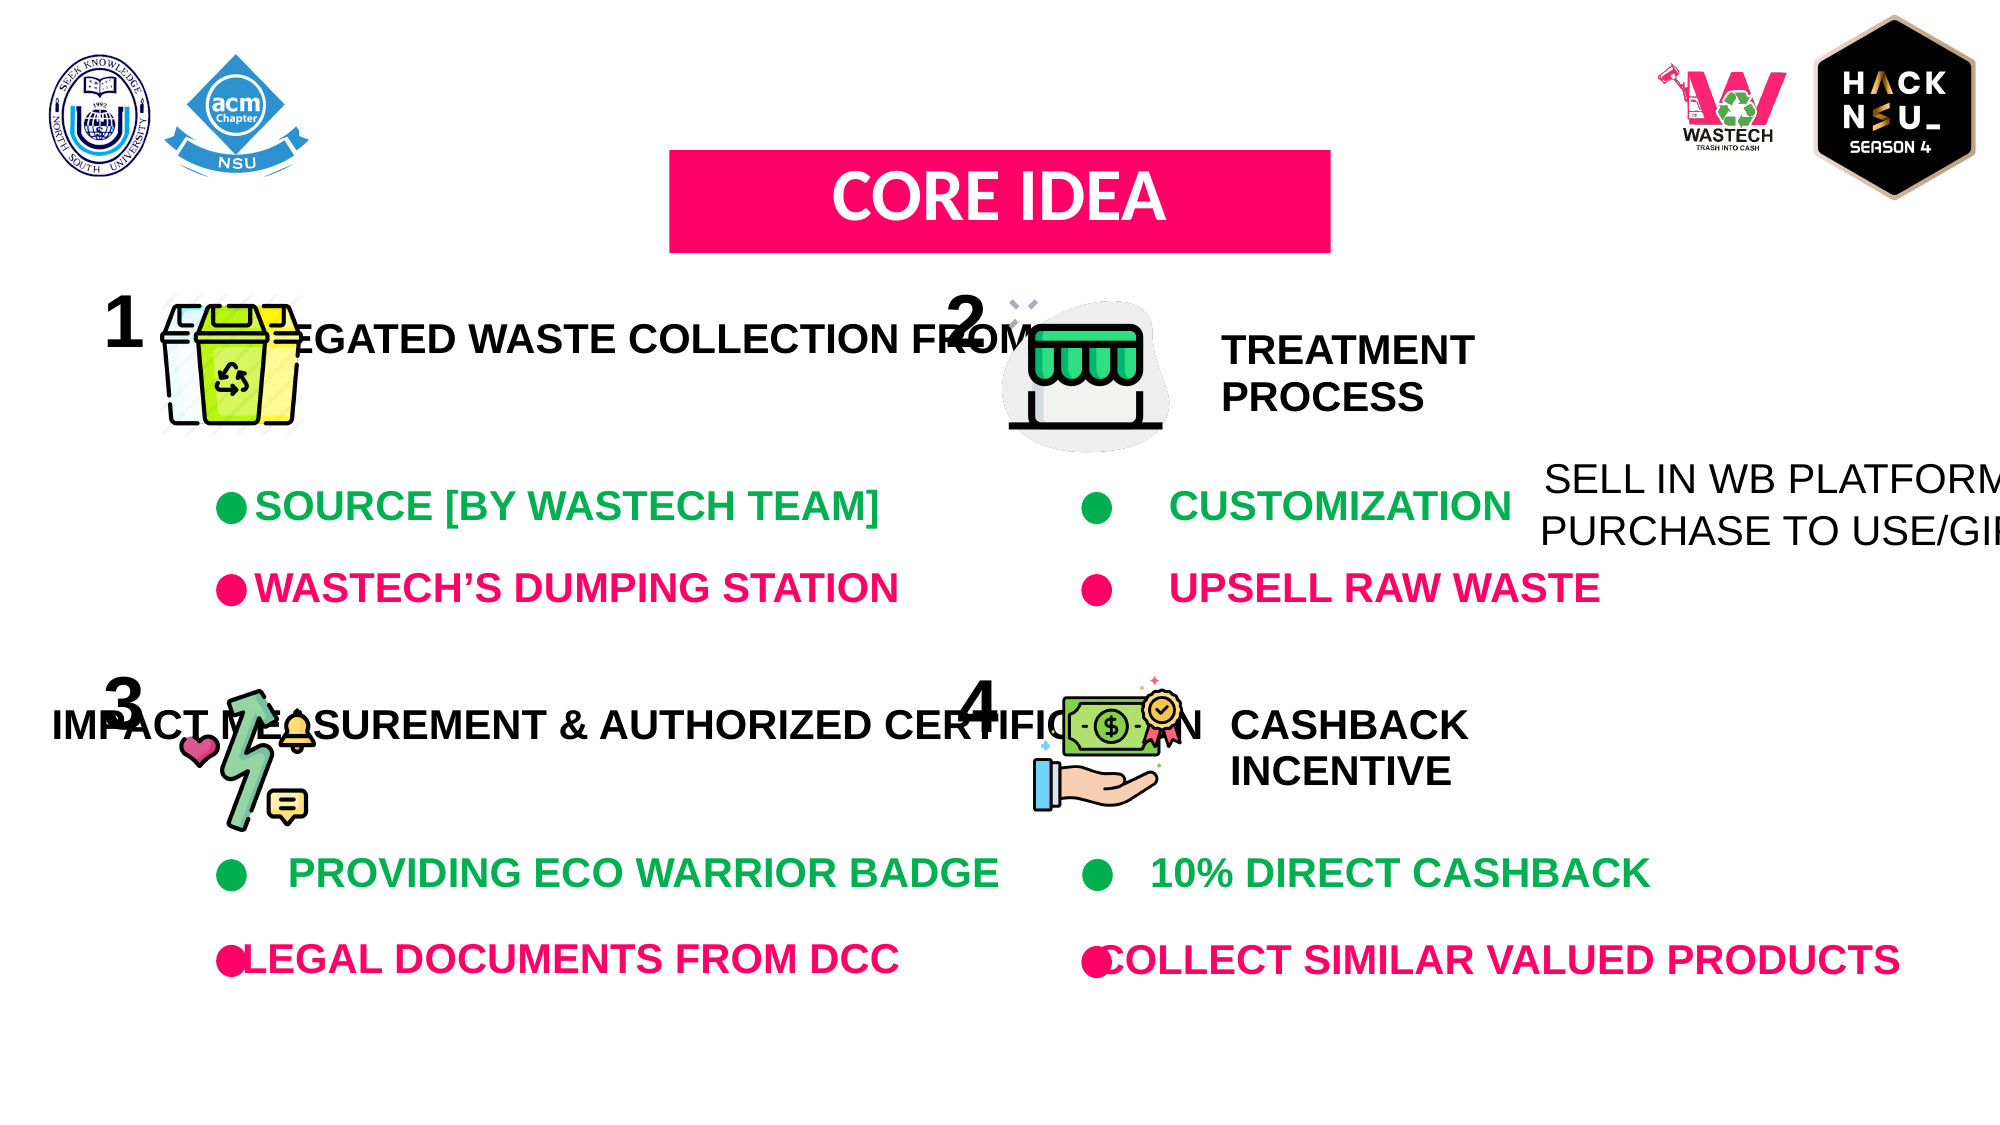

CORE IDEA
1
2
SEGREGATED WASTE COLLECTION FROM
TREATMENT
PROCESS
SELL IN WB PLATFORM
SOURCE [BY WASTECH TEAM]
CUSTOMIZATION
PURCHASE TO USE/GIFT
WASTECH’S DUMPING STATION
UPSELL RAW WASTE
3
4
IMPACT MEASUREMENT & AUTHORIZED CERTIFICATION
CASHBACK
INCENTIVE
10% DIRECT CASHBACK
PROVIDING ECO WARRIOR BADGE
LEGAL DOCUMENTS FROM DCC
COLLECT SIMILAR VALUED PRODUCTS